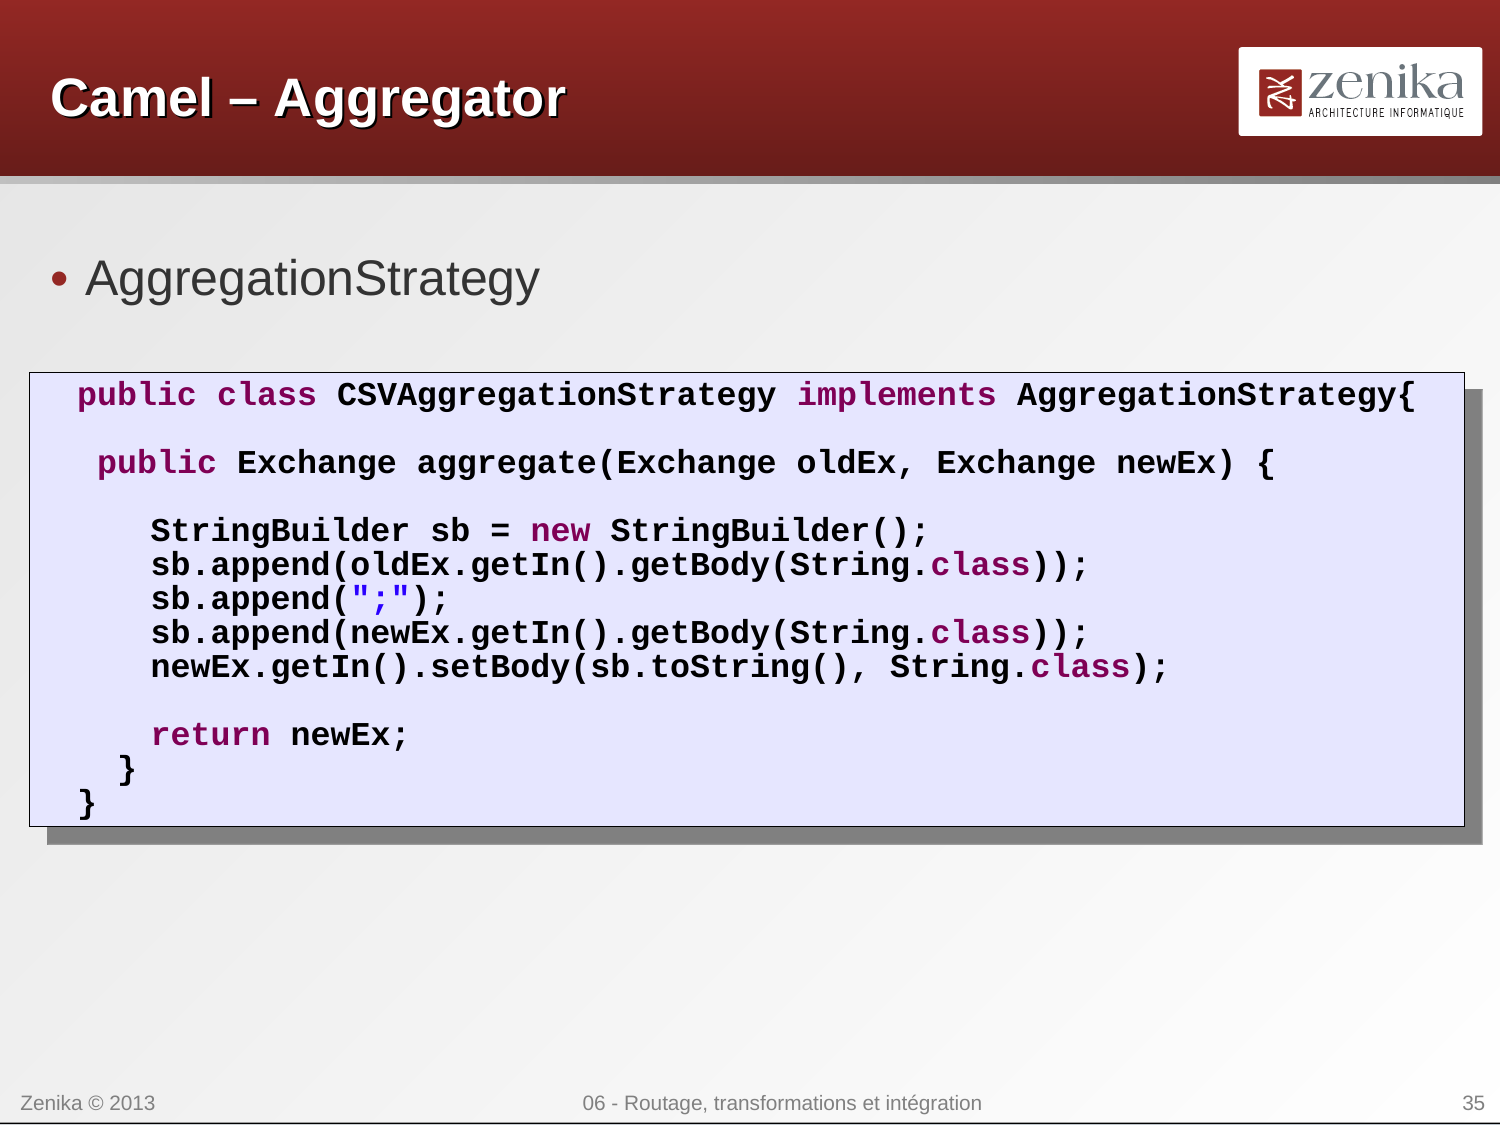

# Camel – Aggregator
AggregationStrategy
public class CSVAggregationStrategy implements AggregationStrategy{
 public Exchange aggregate(Exchange oldEx, Exchange newEx) {
	StringBuilder sb = new StringBuilder();
	sb.append(oldEx.getIn().getBody(String.class));
	sb.append(";");
	sb.append(newEx.getIn().getBody(String.class));
	newEx.getIn().setBody(sb.toString(), String.class);
	return newEx;
 }
}